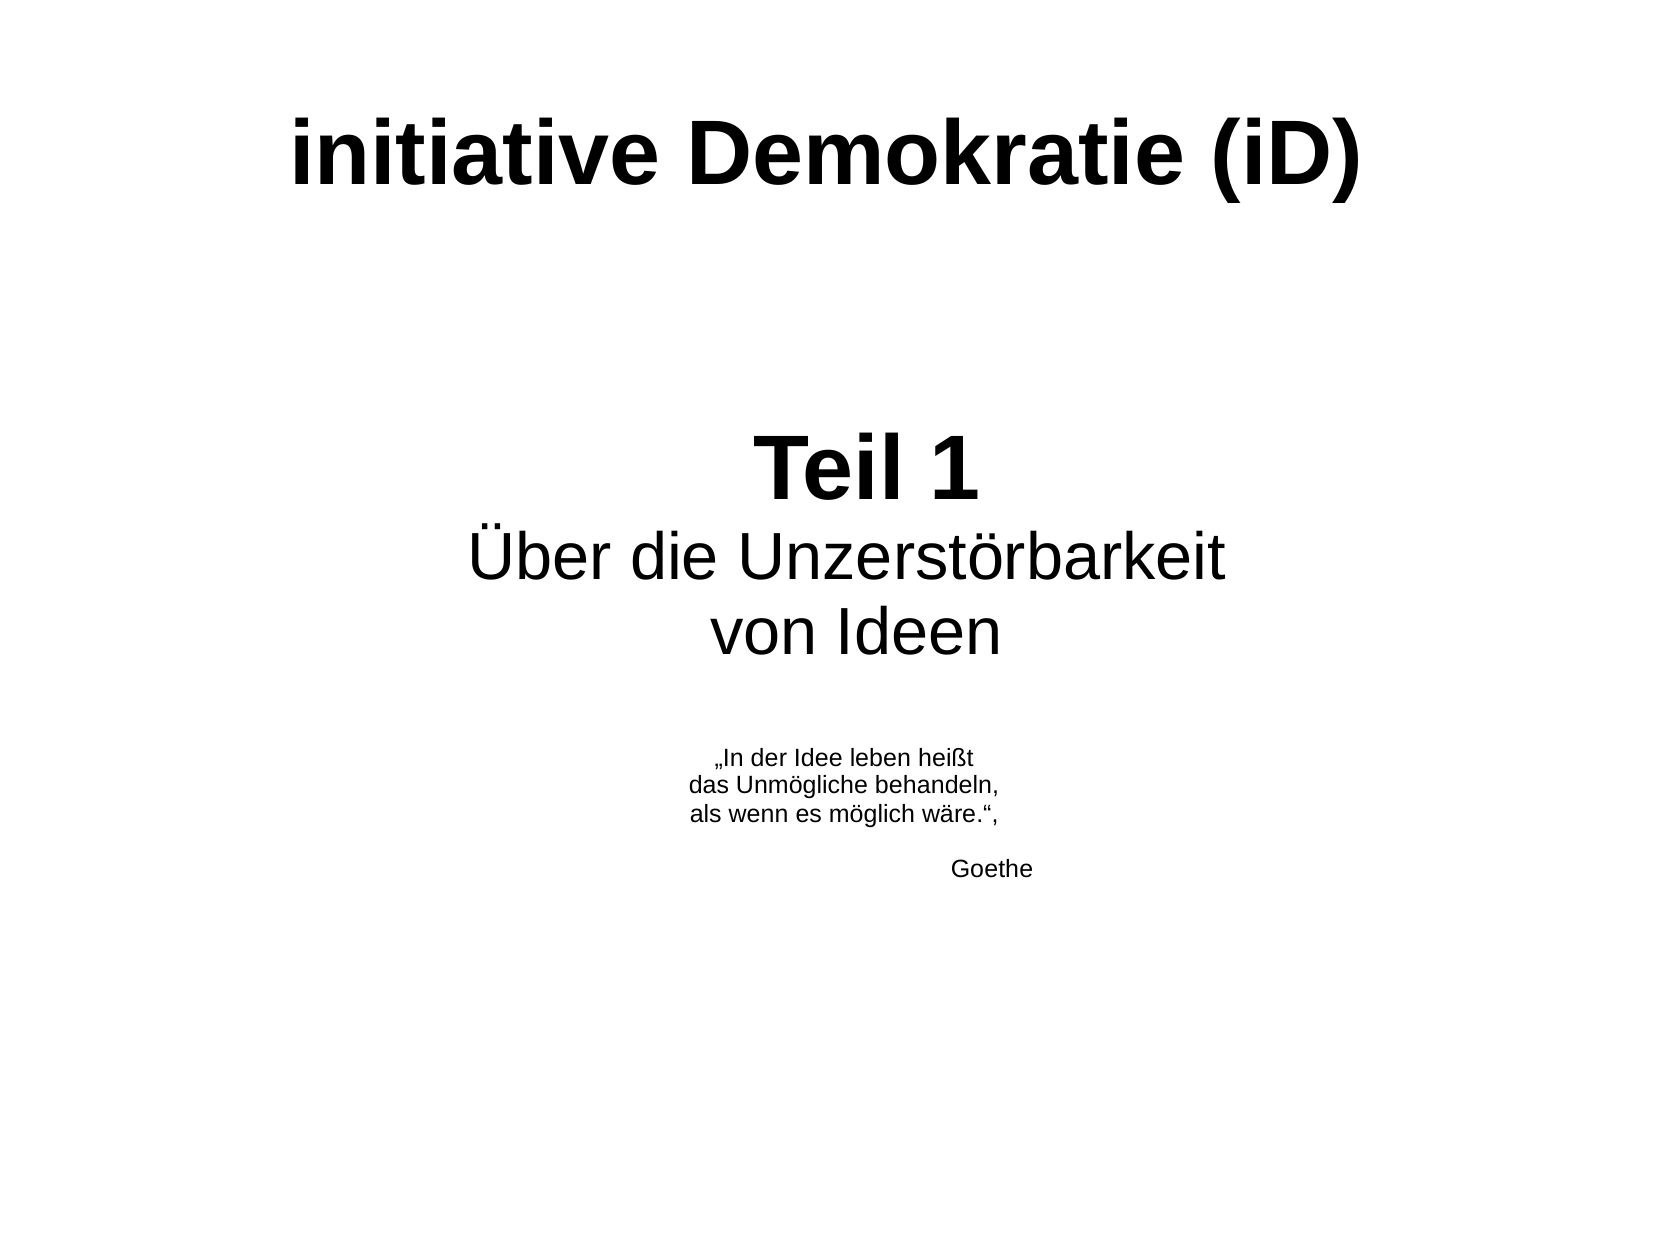

# initiative Demokratie (iD)
Teil 1
Über die Unzerstörbarkeit
von Ideen
„In der Idee leben heißt
das Unmögliche behandeln,
als wenn es möglich wäre.“,
				Goethe